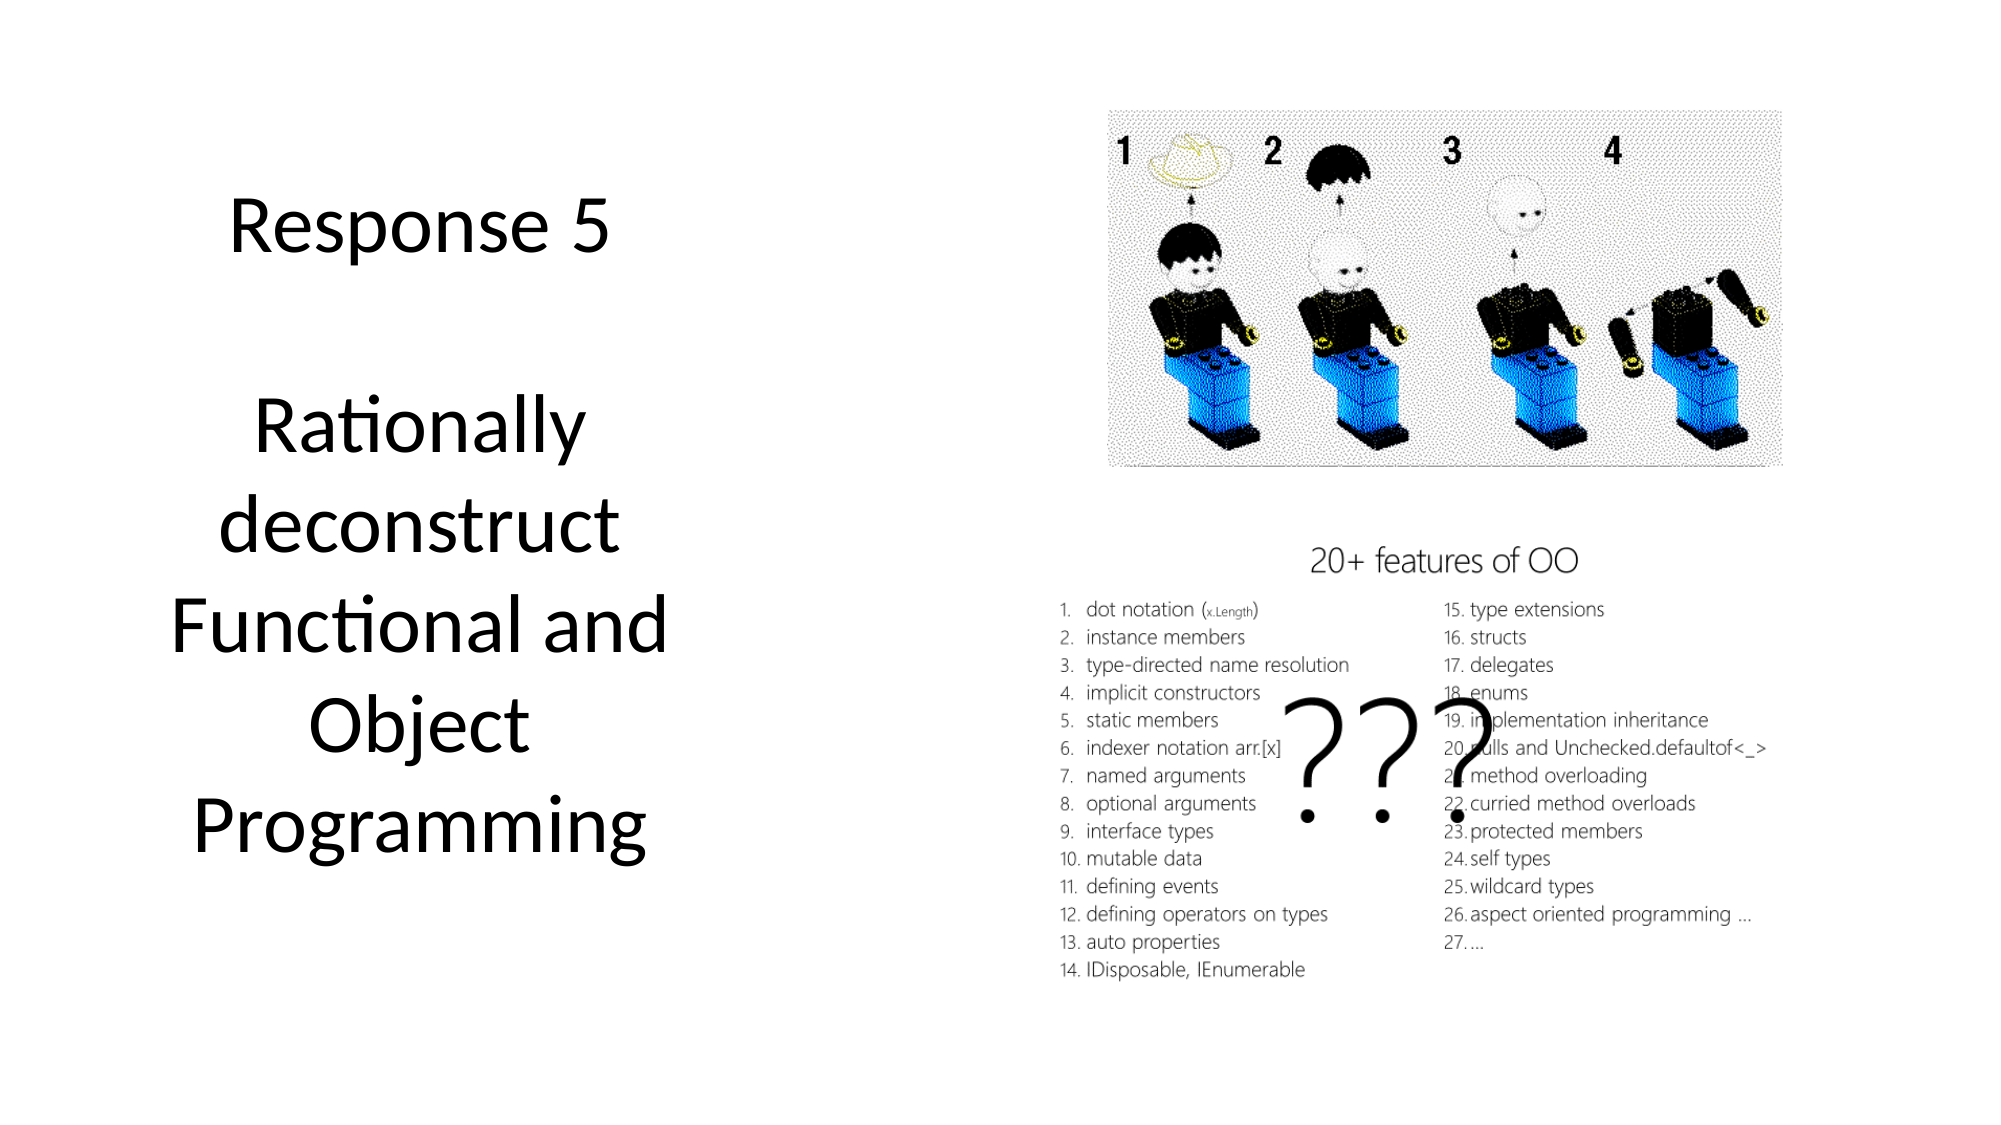

Response 5
Rationally deconstruct Functional and Object Programming